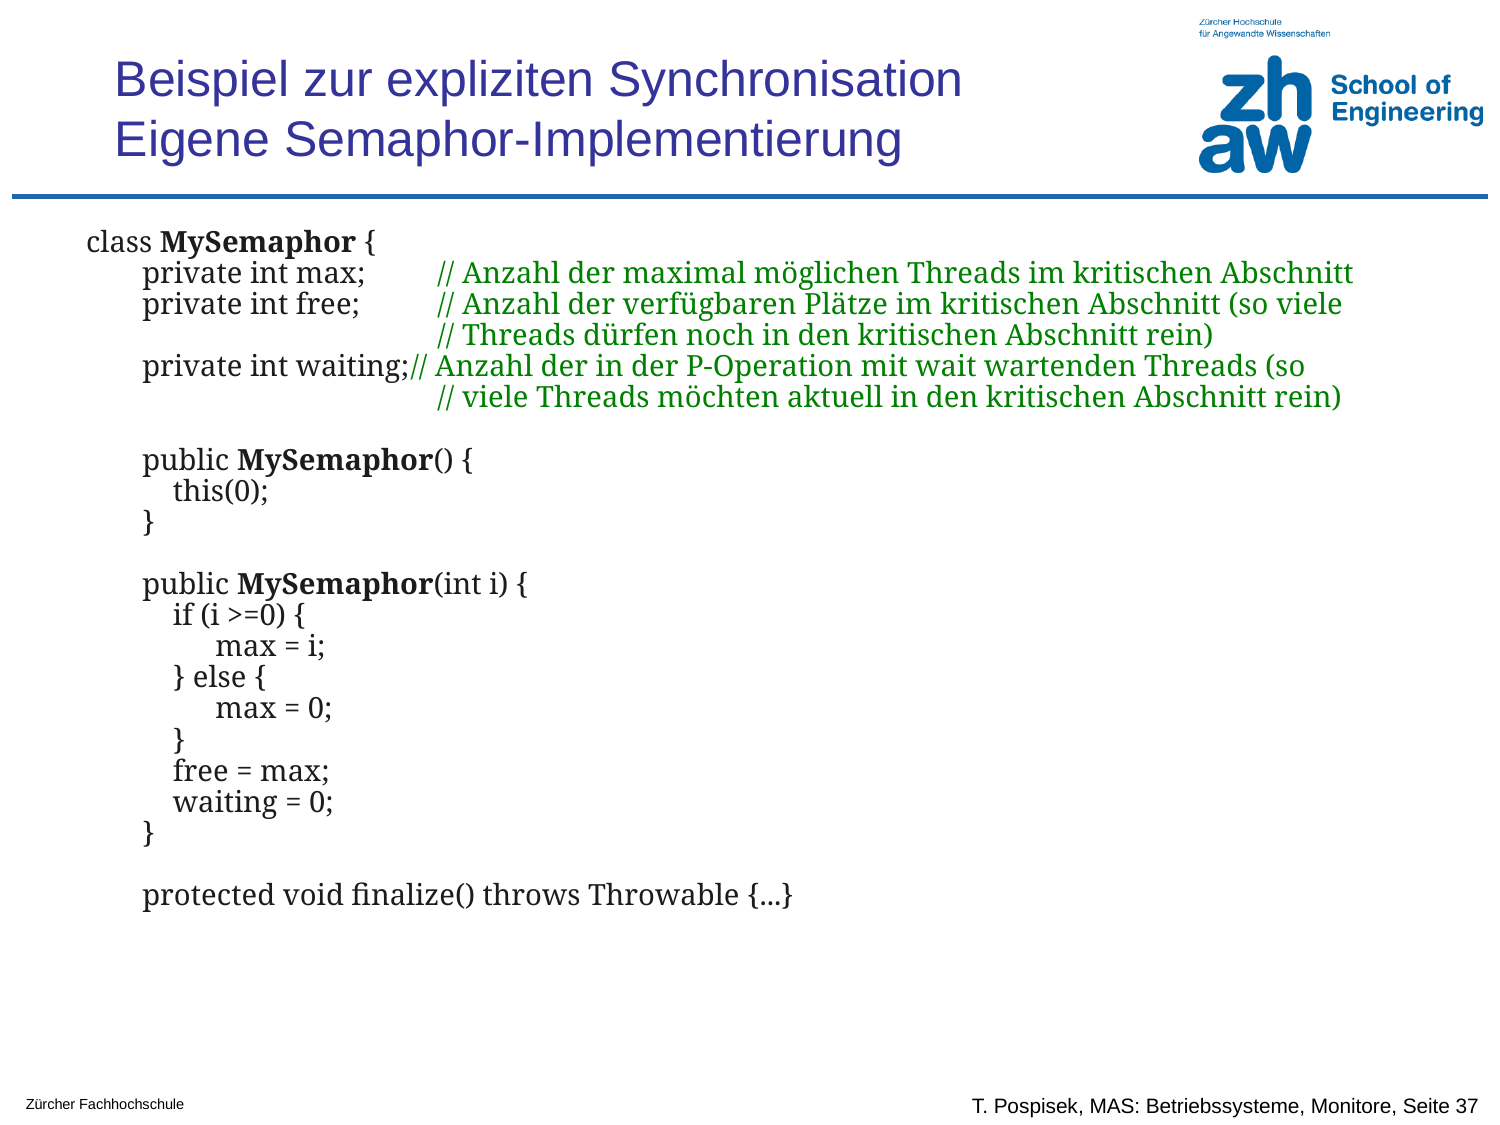

# Beispiel zur expliziten Synchronisation Eigene Semaphor-Implementierung
class MySemaphor {
	private int max;		// Anzahl der maximal möglichen Threads im kritischen Abschnitt
	private int free;		// Anzahl der verfügbaren Plätze im kritischen Abschnitt (so viele
 					// Threads dürfen noch in den kritischen Abschnitt rein)
	private int waiting;	// Anzahl der in der P-Operation mit wait wartenden Threads (so
 					// viele Threads möchten aktuell in den kritischen Abschnitt rein)
	public MySemaphor() {
		this(0);
	}
	public MySemaphor(int i) {
		if (i >=0) {
			max = i;
		} else {
			max = 0;
		}
		free = max;
		waiting = 0;
	}
	protected void finalize() throws Throwable {...}